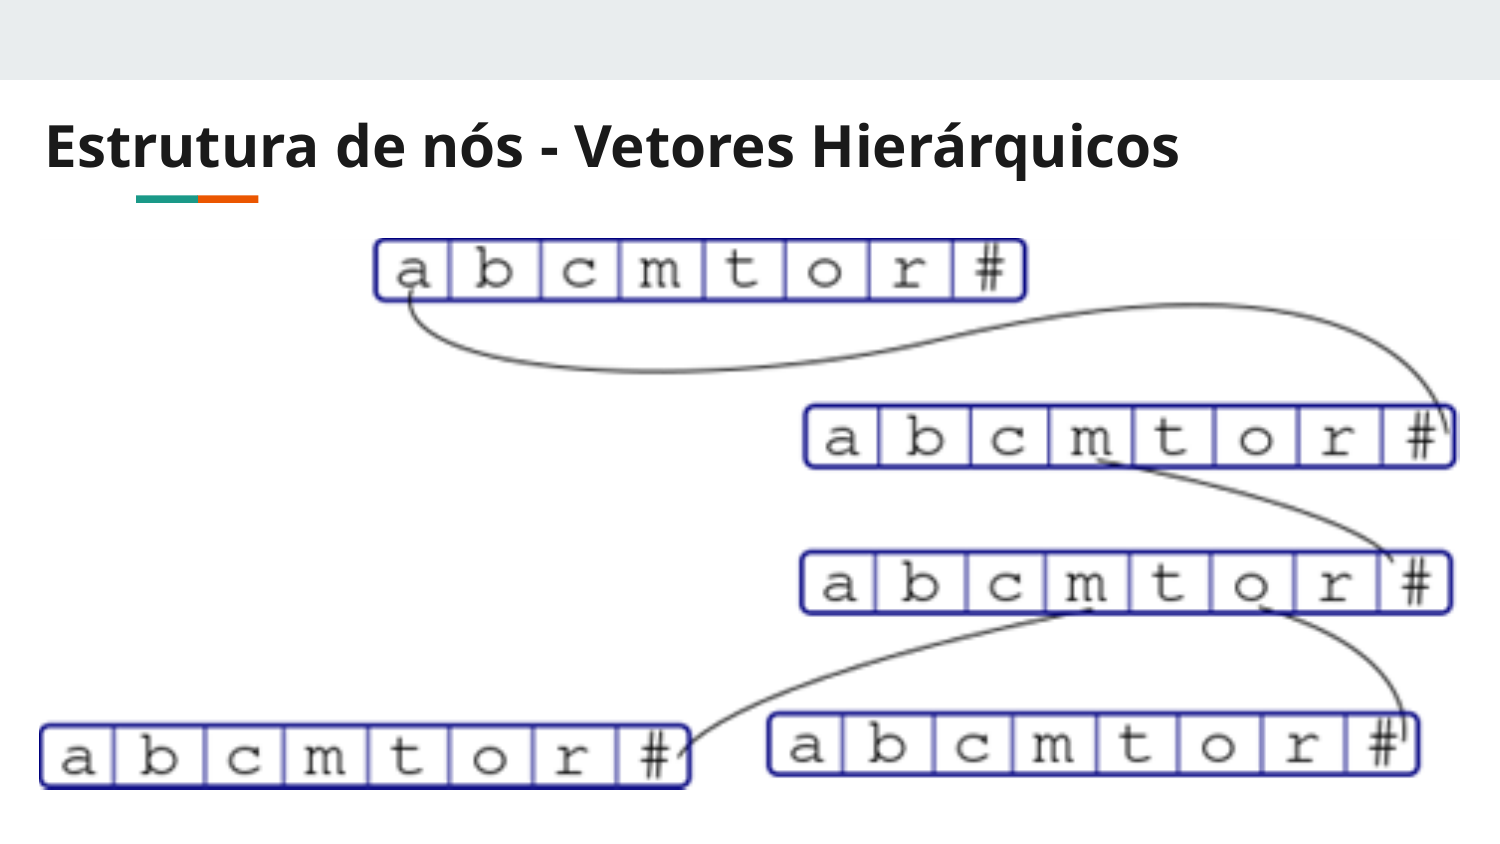

Estrutura de nós - Vetores Hierárquicos
#